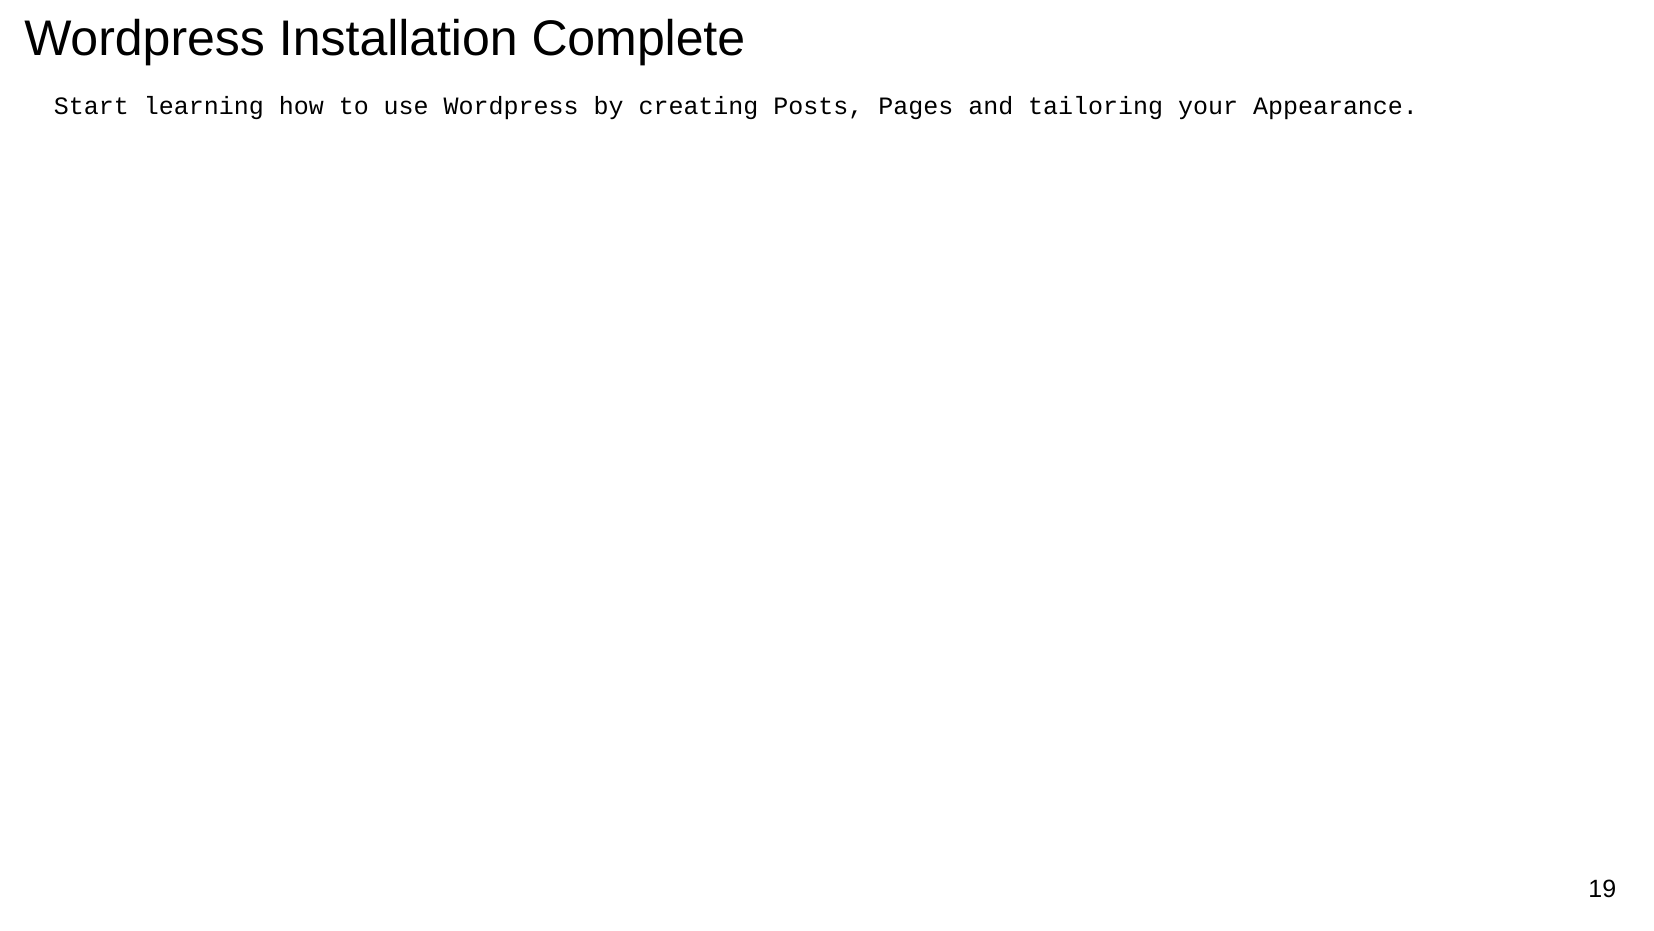

# Wordpress Installation Complete
Start learning how to use Wordpress by creating Posts, Pages and tailoring your Appearance.